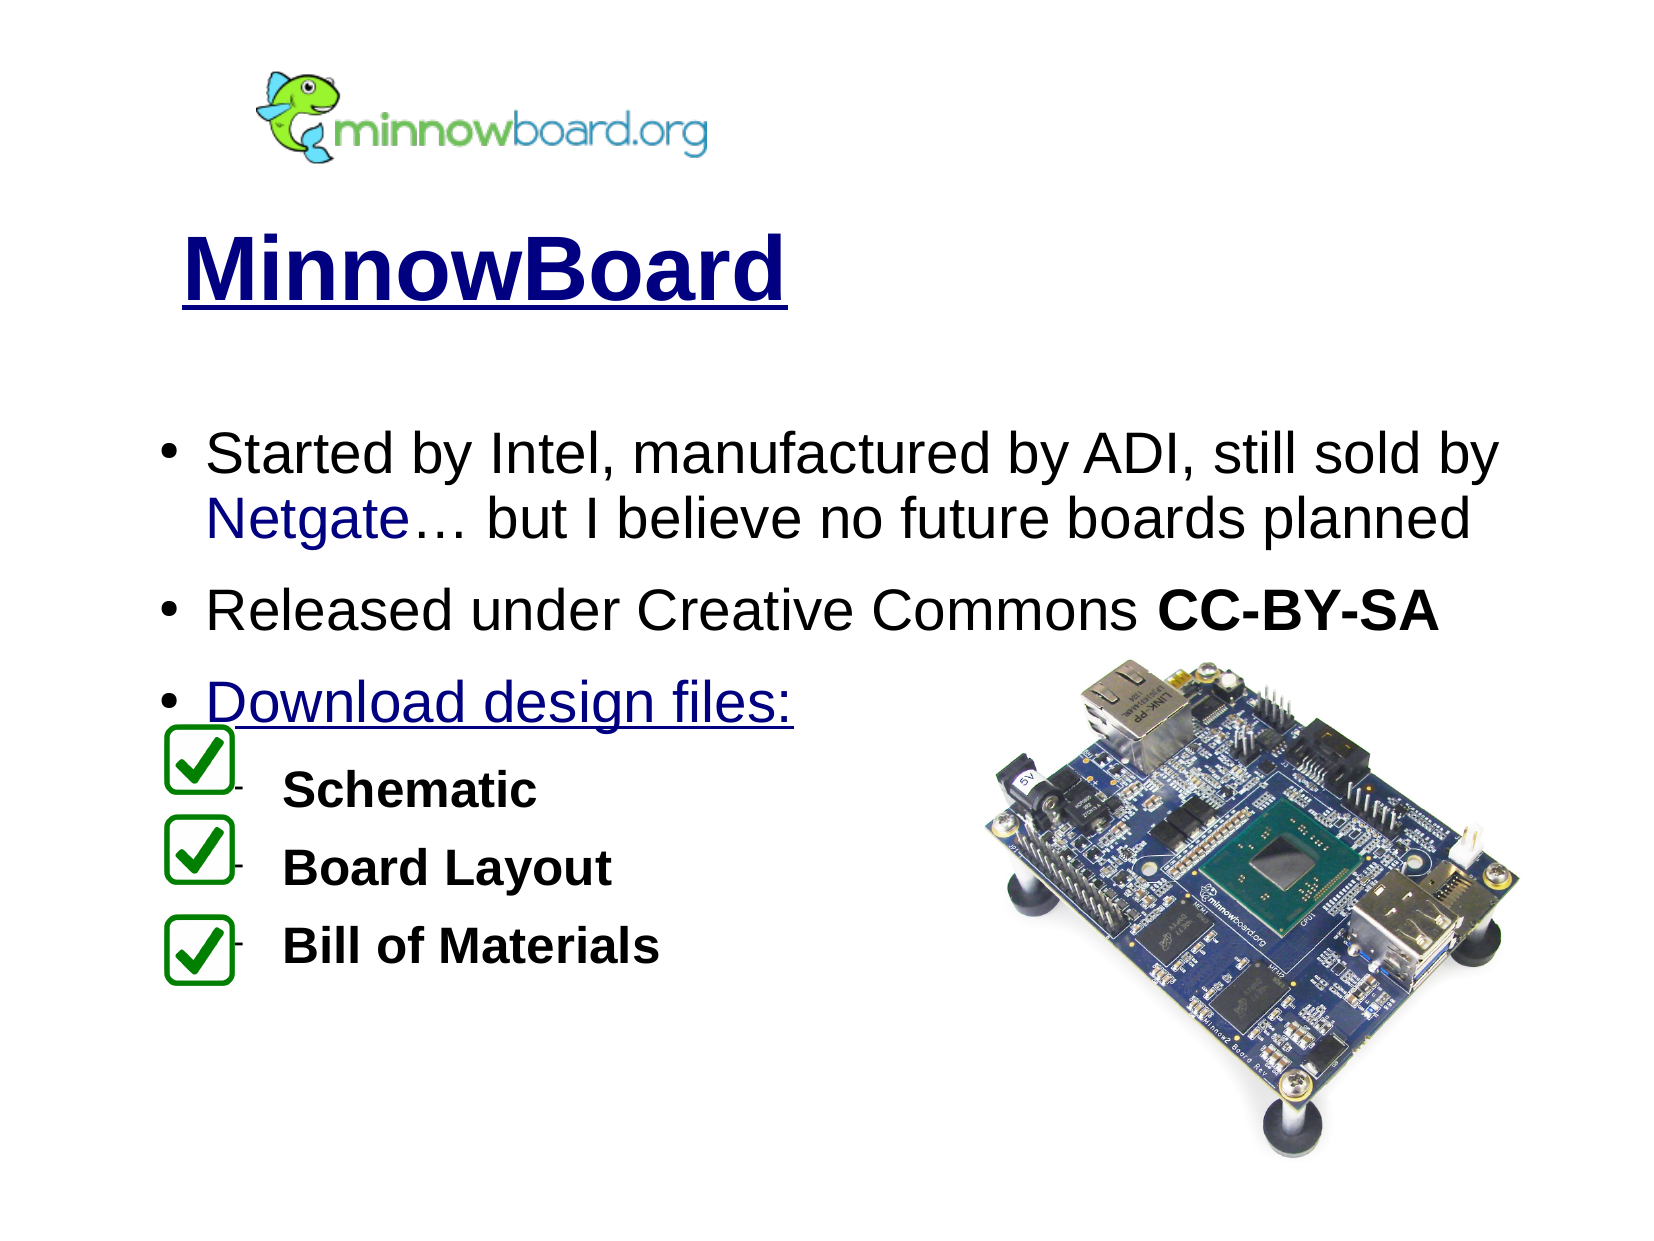

MinnowBoard
# Started by Intel, manufactured by ADI, still sold by Netgate… but I believe no future boards planned
Released under Creative Commons CC-BY-SA
Download design files:
 Schematic
 Board Layout
 Bill of Materials